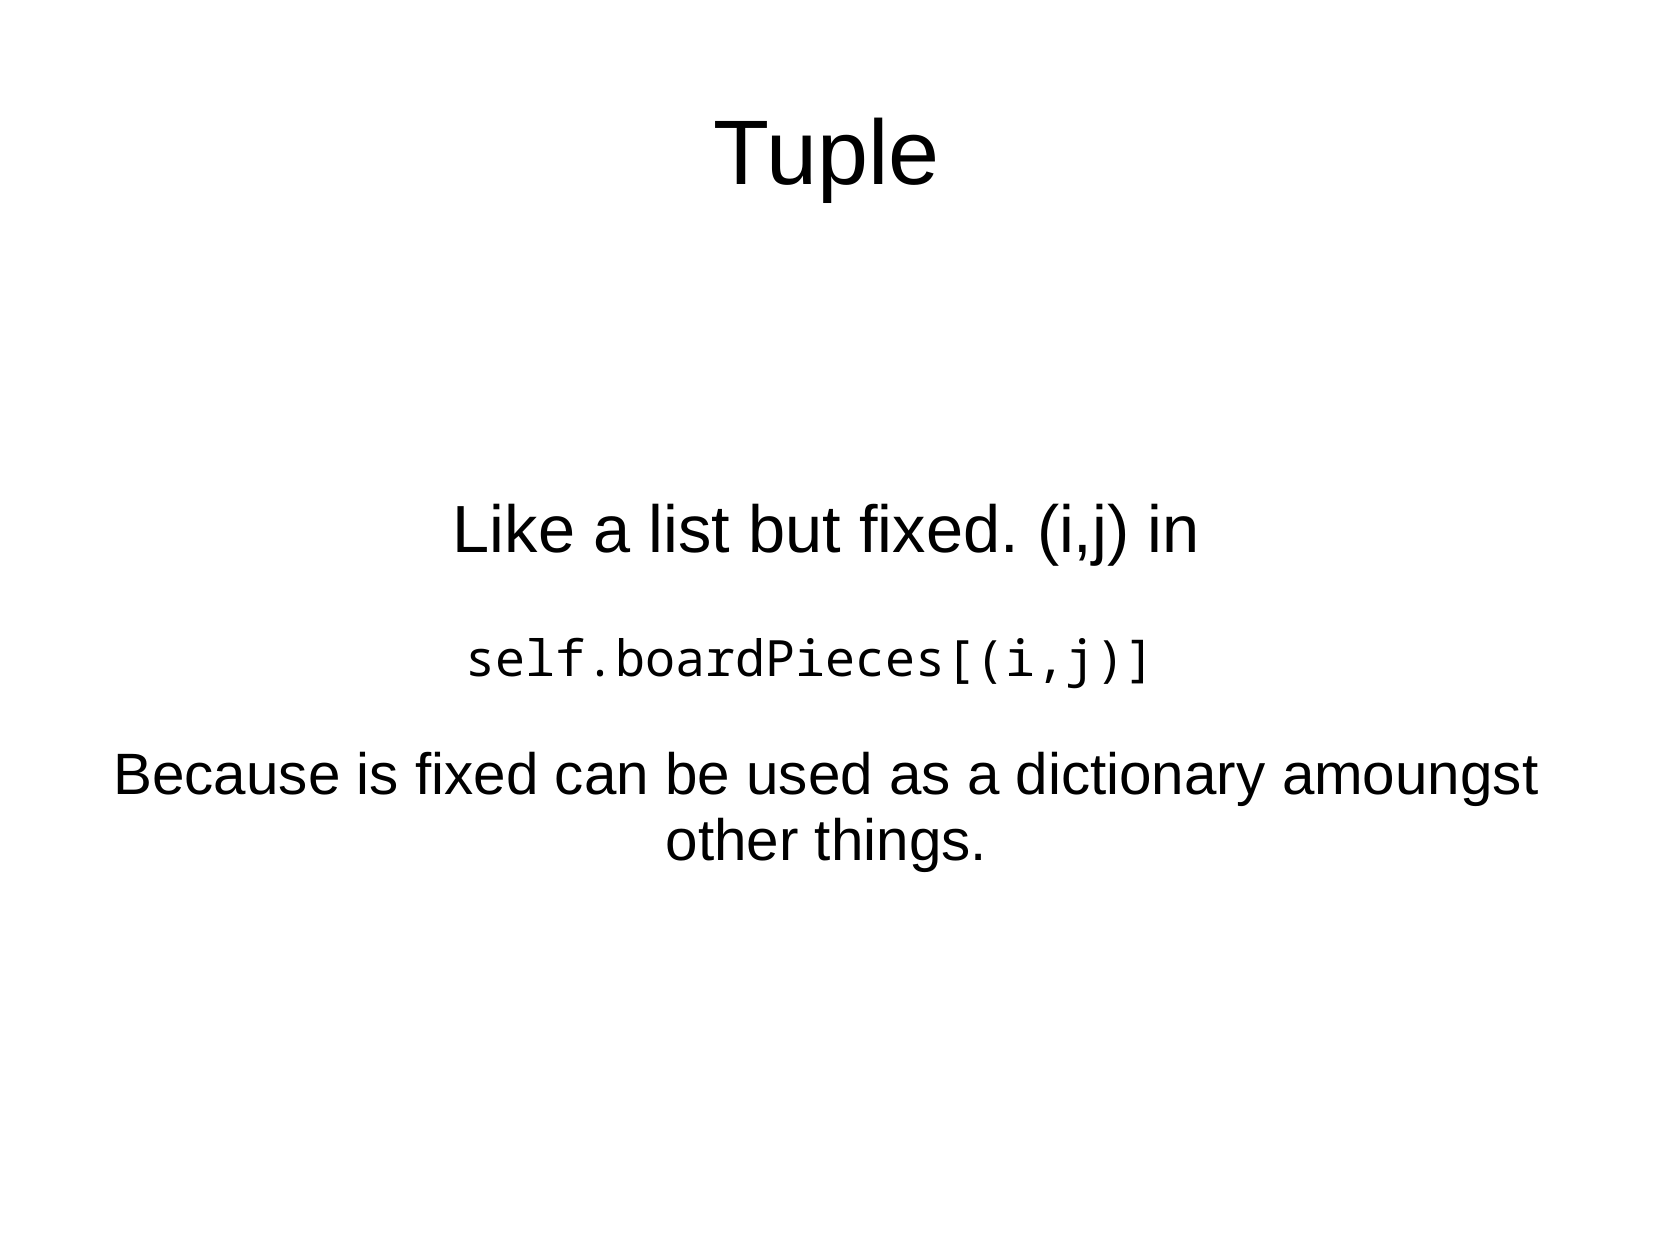

# Tuple
Like a list but fixed. (i,j) in
 self.boardPieces[(i,j)]
Because is fixed can be used as a dictionary amoungst other things.